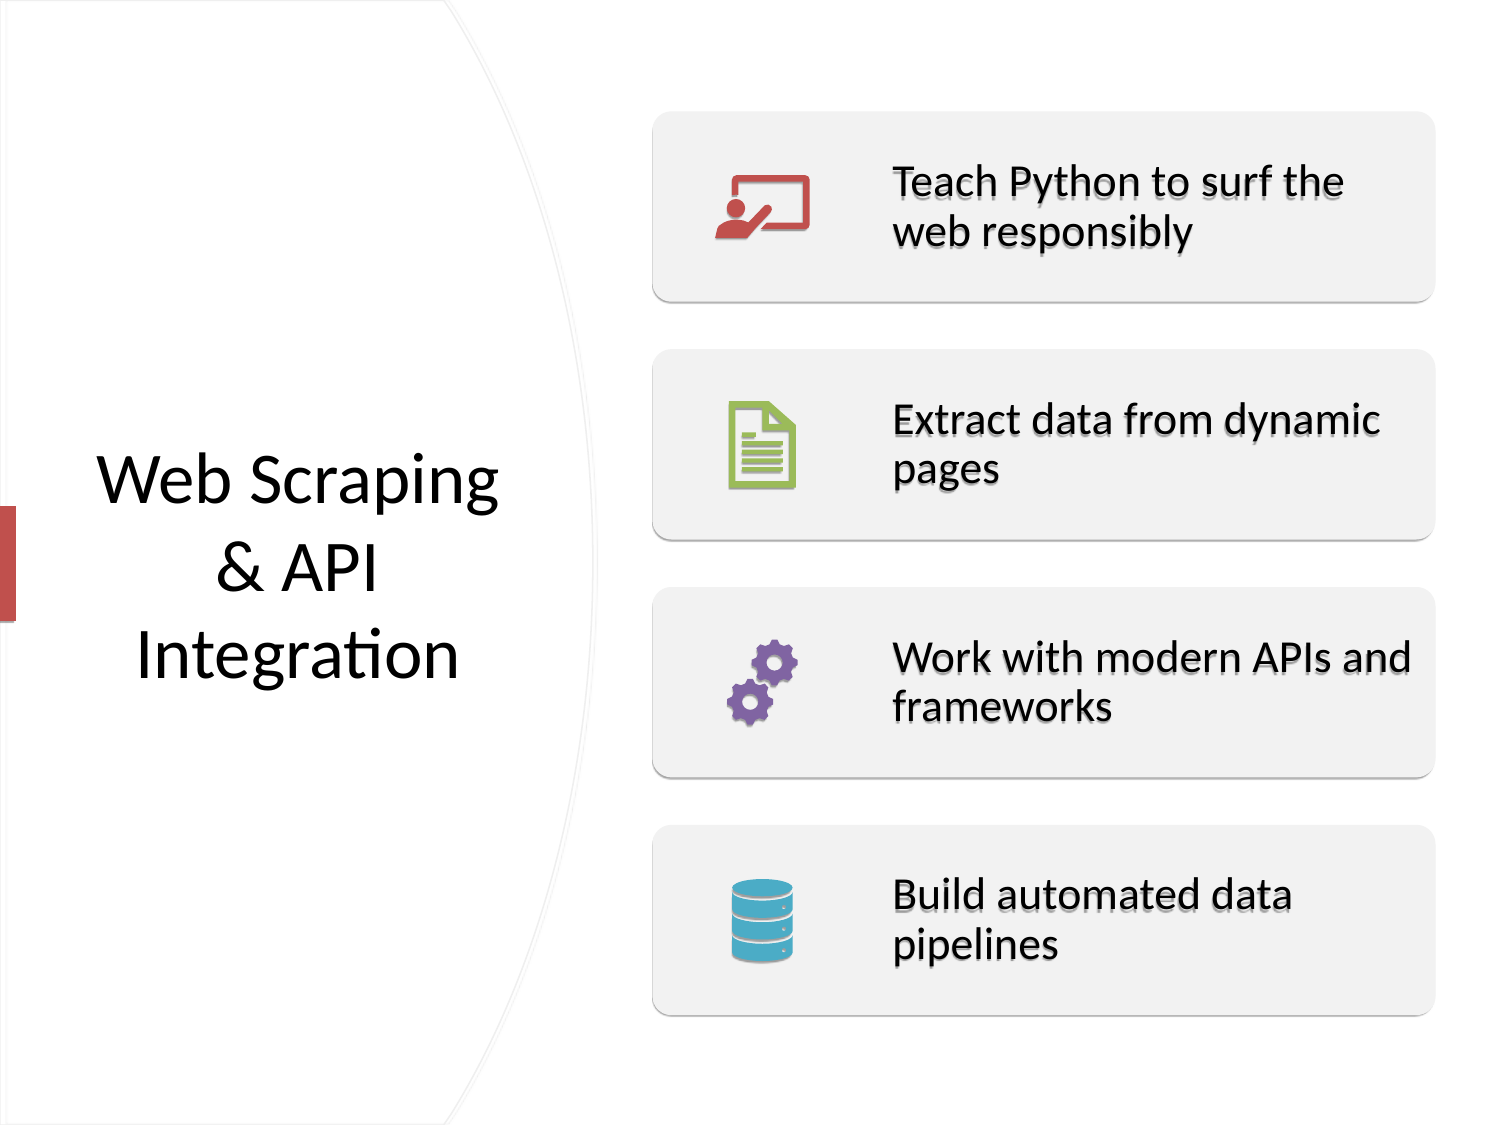

Teach Python to surf the web responsibly
Extract data from dynamic pages
Work with modern APIs and frameworks
Build automated data pipelines
# Web Scraping & API Integration